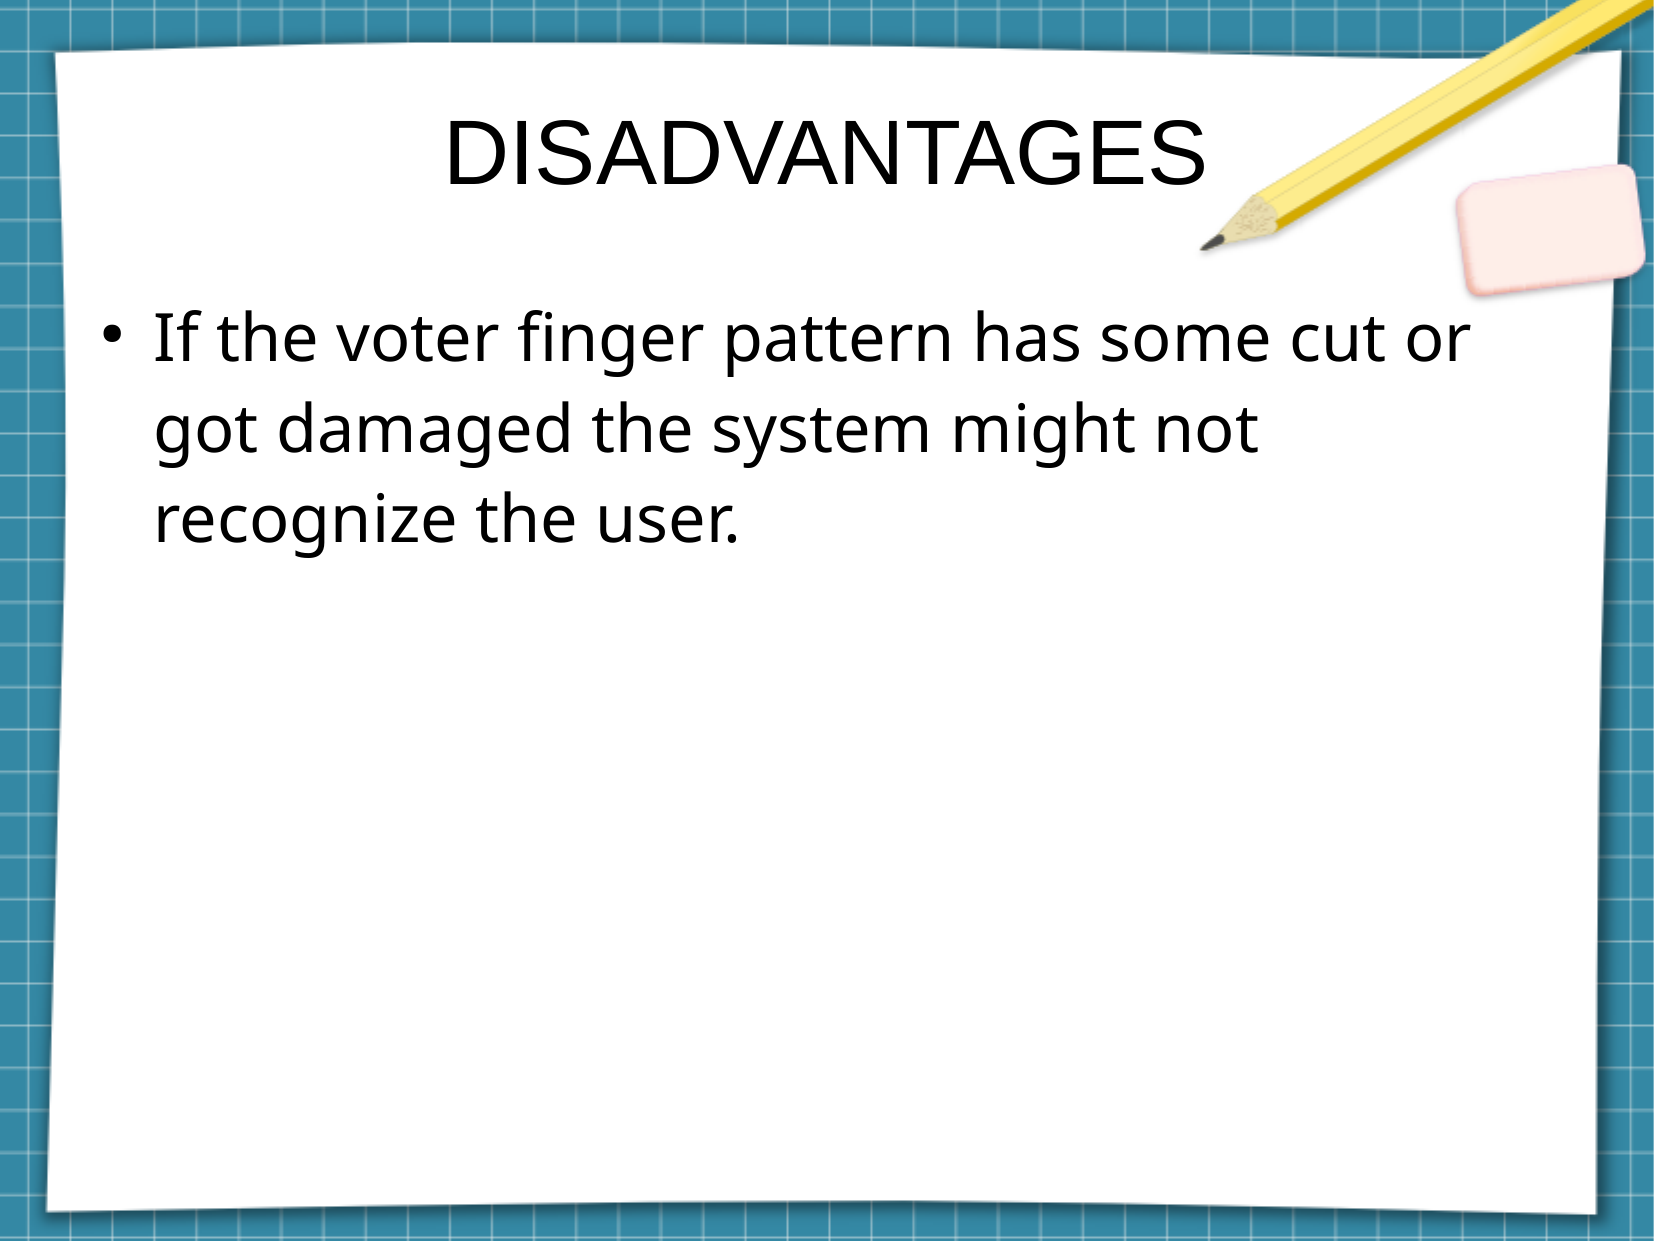

# DISADVANTAGES
If the voter finger pattern has some cut or got damaged the system might not recognize the user.